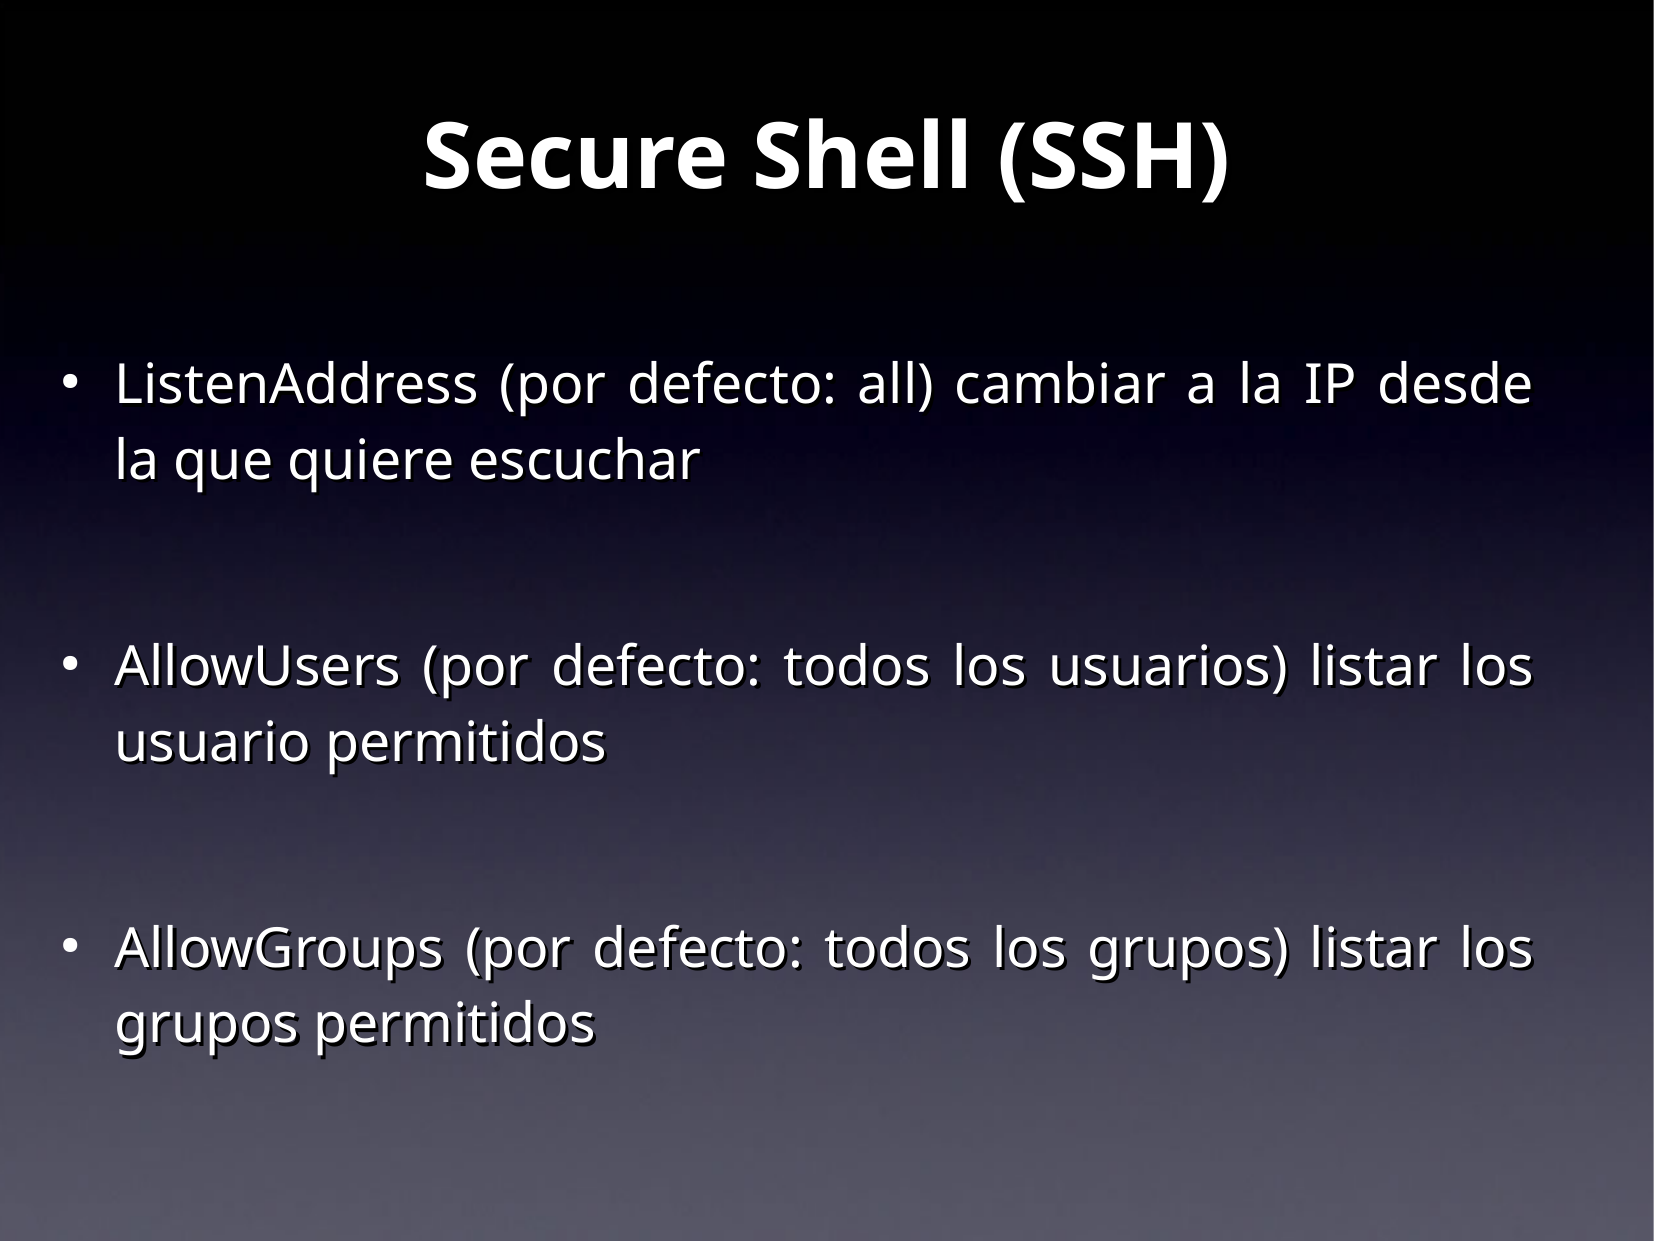

# Secure Shell (SSH)
ListenAddress (por defecto: all) cambiar a la IP desde la que quiere escuchar
AllowUsers (por defecto: todos los usuarios) listar los usuario permitidos
AllowGroups (por defecto: todos los grupos) listar los grupos permitidos